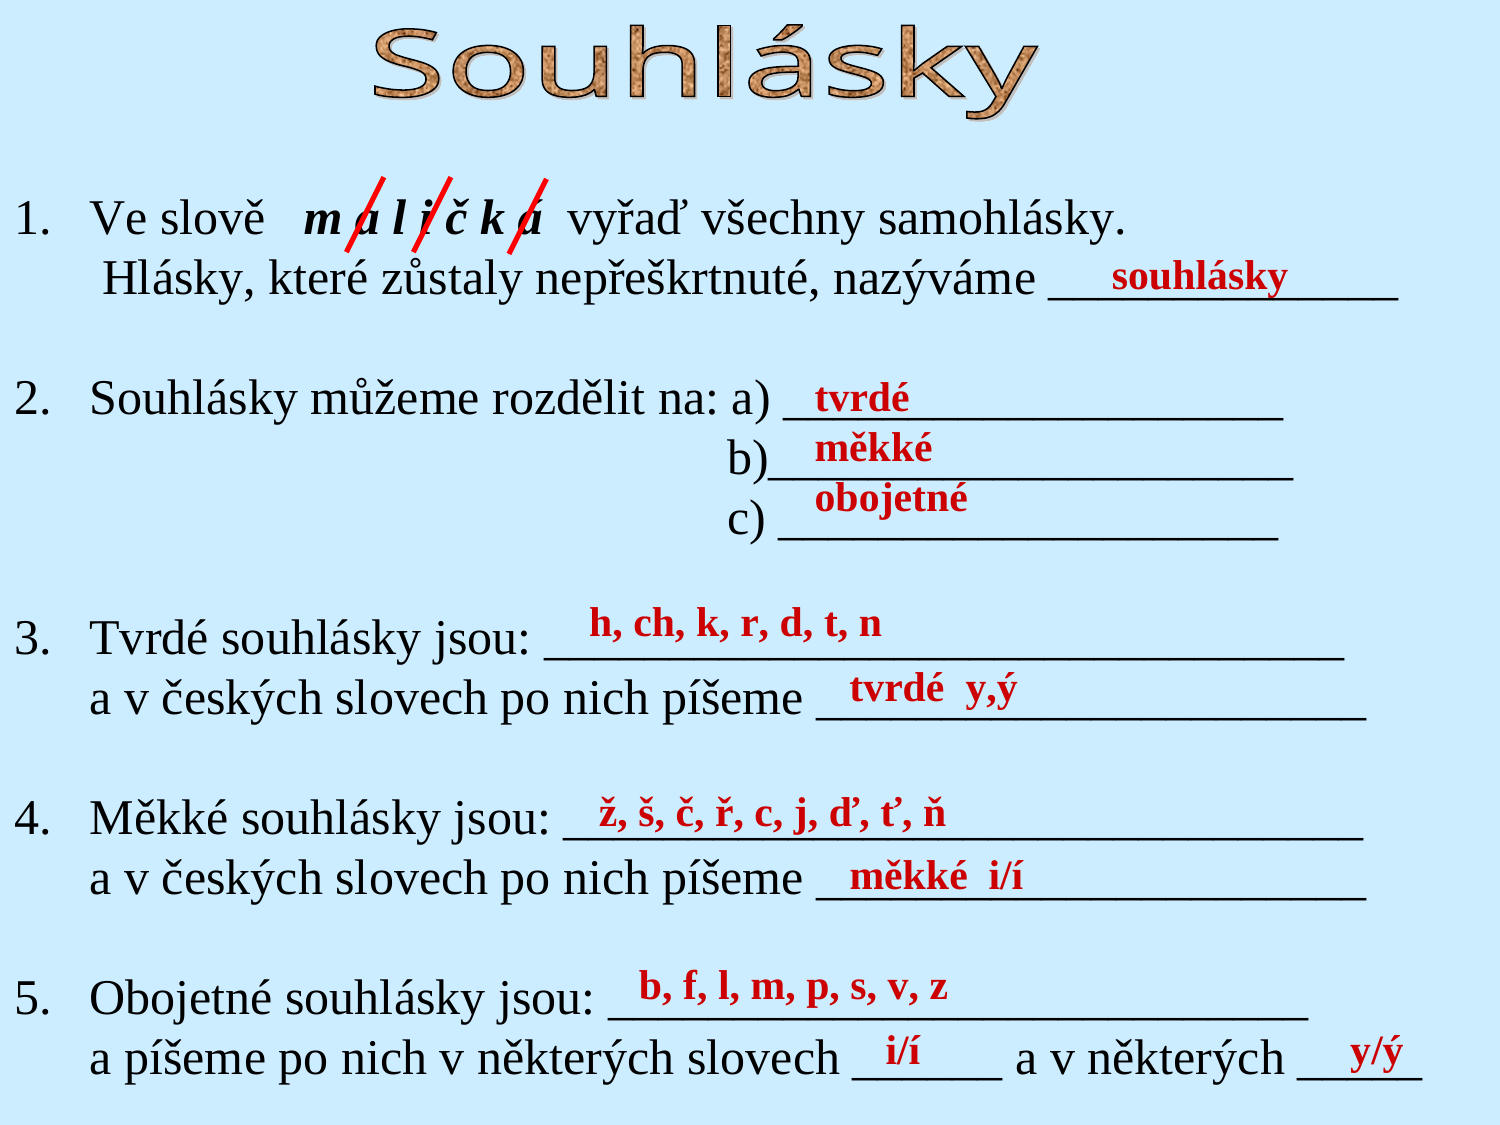

Souhlásky
Ve slově m a l i č k á vyřaď všechny samohlásky.
 Hlásky, které zůstaly nepřeškrtnuté, nazýváme ______________
2.	Souhlásky můžeme rozdělit na: a) ____________________
 b)_____________________
 c) ____________________
Tvrdé souhlásky jsou: ________________________________
	a v českých slovech po nich píšeme ______________________
Měkké souhlásky jsou: ________________________________
	a v českých slovech po nich píšeme ______________________
Obojetné souhlásky jsou: ____________________________
	a píšeme po nich v některých slovech ______ a v některých _____
souhlásky
tvrdé
měkké
obojetné
h, ch, k, r, d, t, n
tvrdé y,ý
ž, š, č, ř, c, j, ď, ť, ň
měkké i/í
b, f, l, m, p, s, v, z
i/í y/ý